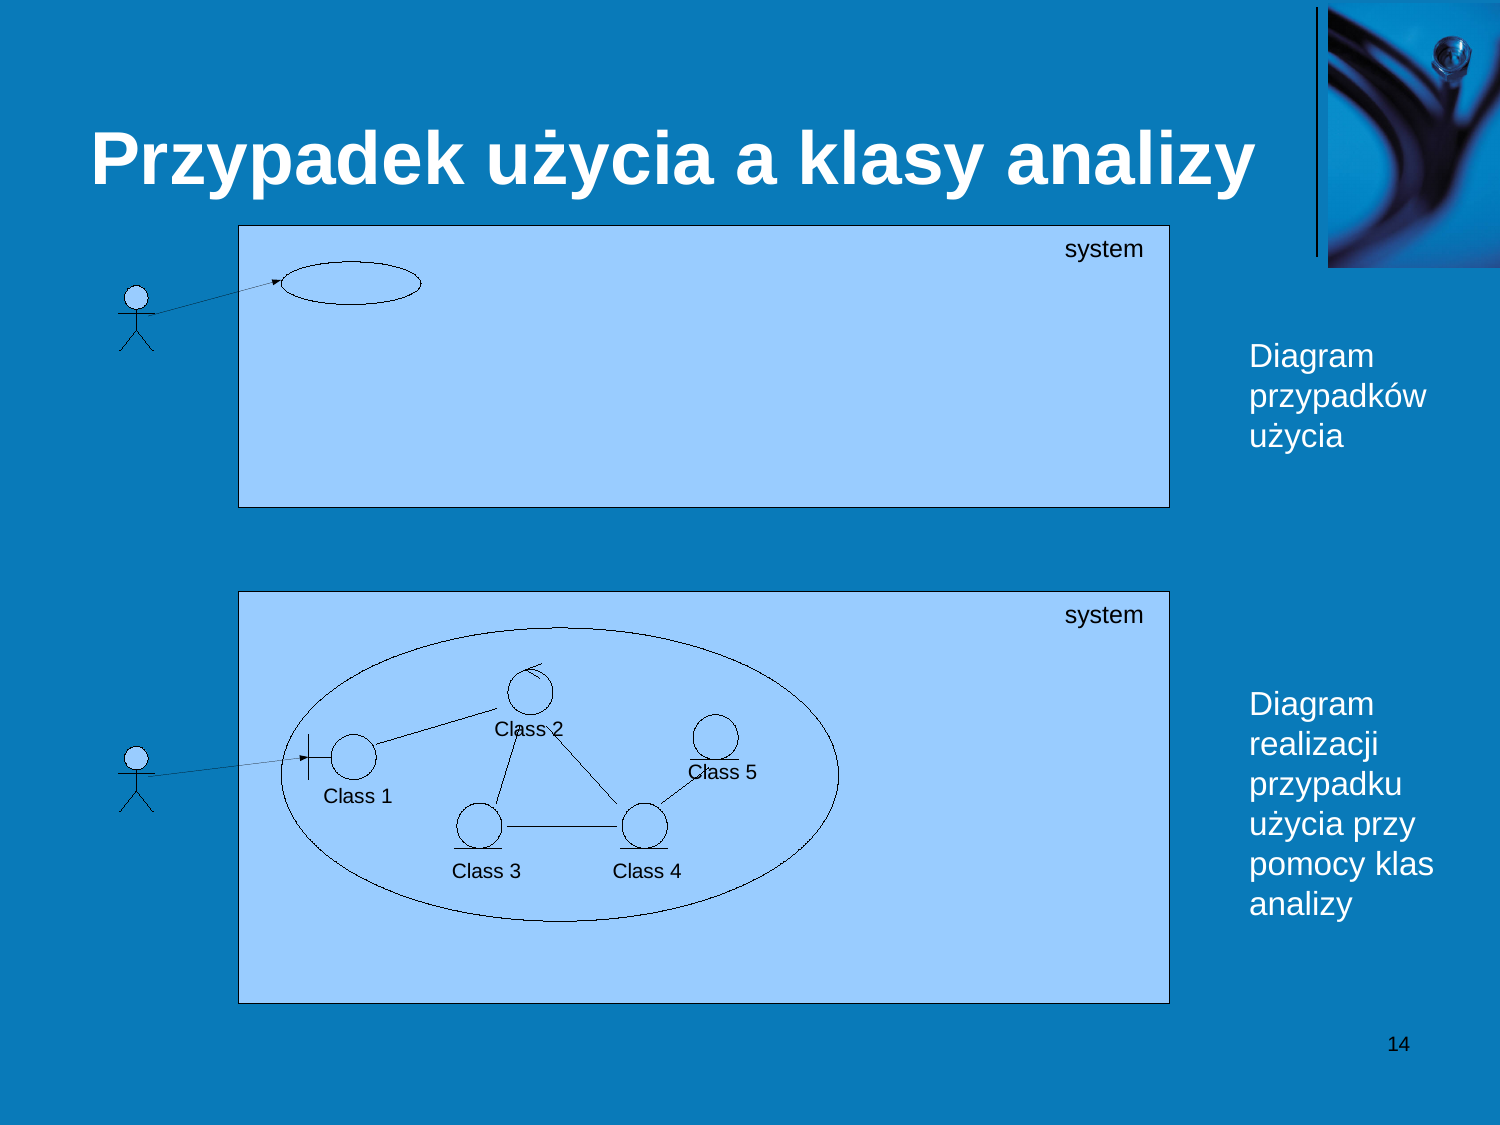

# Przypadek użycia a klasy analizy
system
Diagram przypadków użycia
system
Diagram realizacji przypadku użycia przy pomocy klas analizy
Class 2
Class 5
Class 1
Class 3
Class 4
14